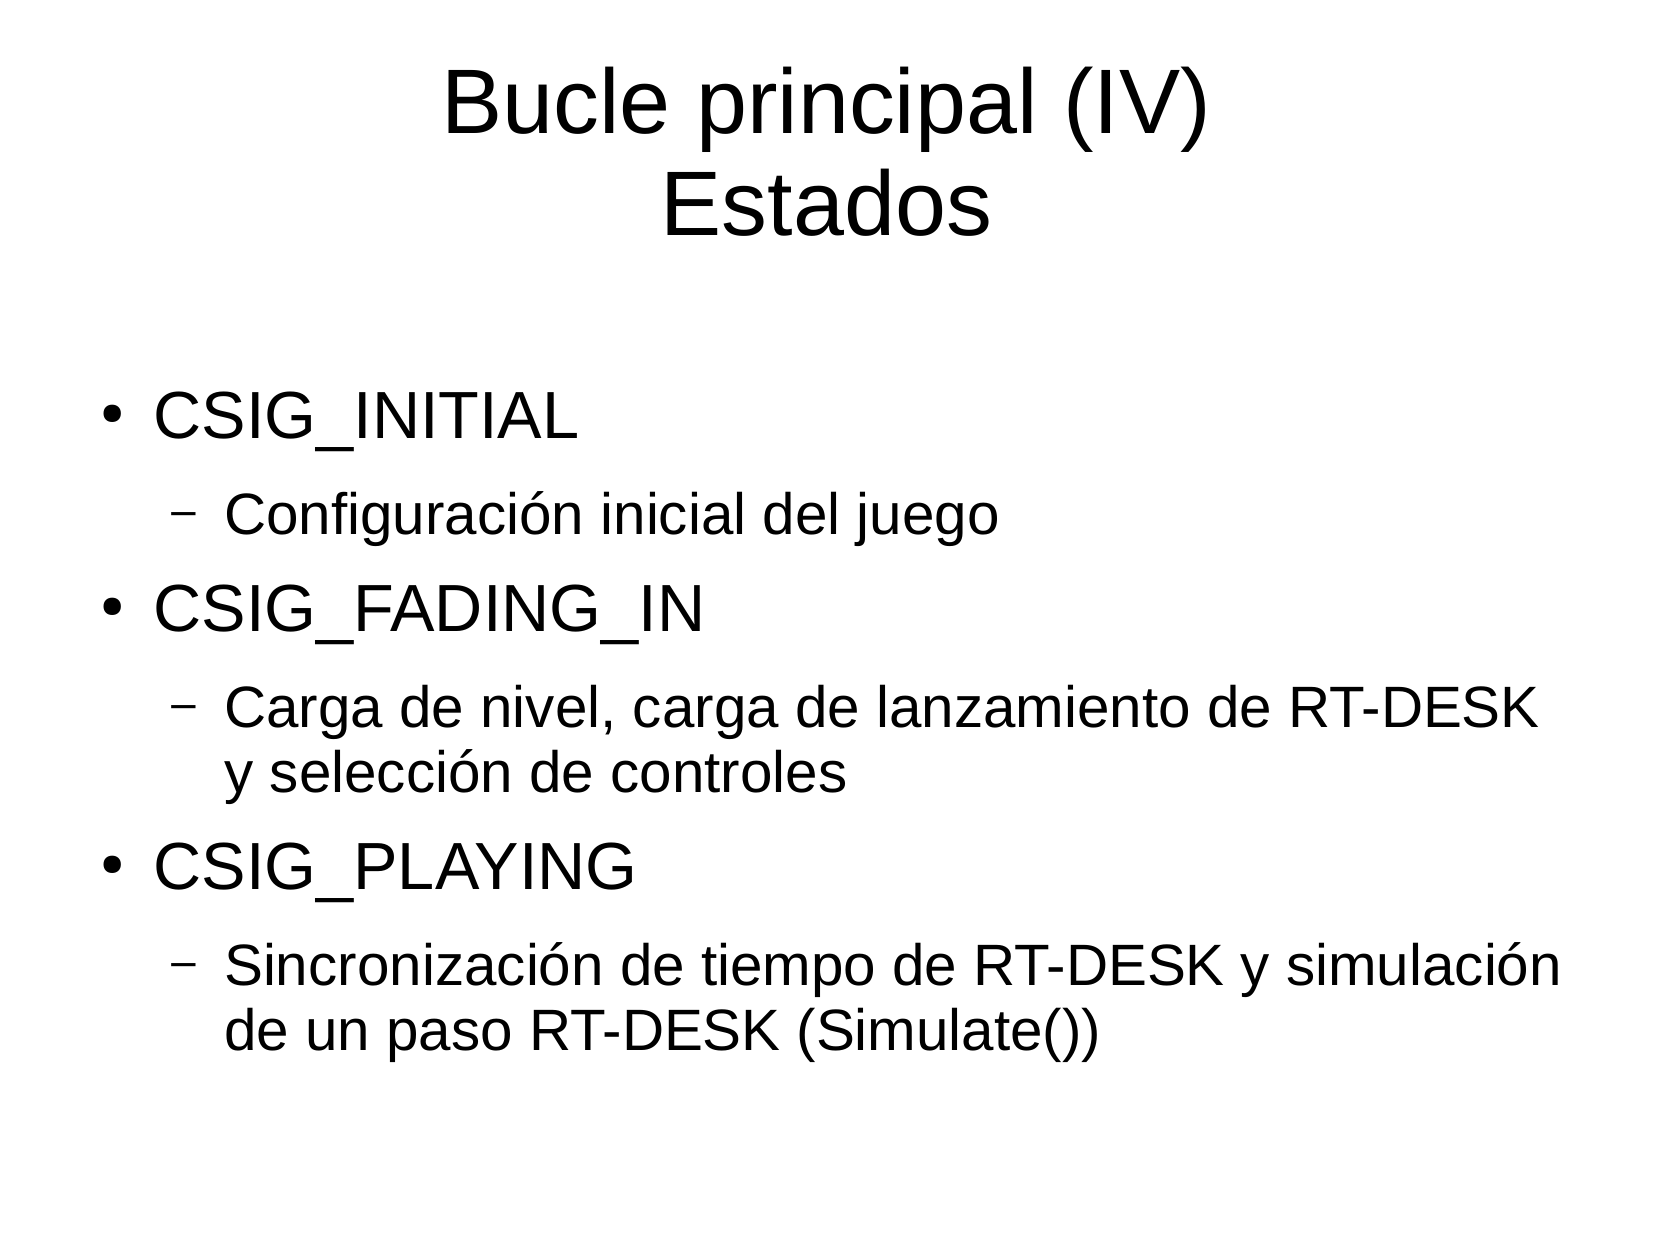

# Bucle principal (IV) Estados
CSIG_INITIAL
Configuración inicial del juego
CSIG_FADING_IN
Carga de nivel, carga de lanzamiento de RT-DESK y selección de controles
CSIG_PLAYING
Sincronización de tiempo de RT-DESK y simulación de un paso RT-DESK (Simulate())